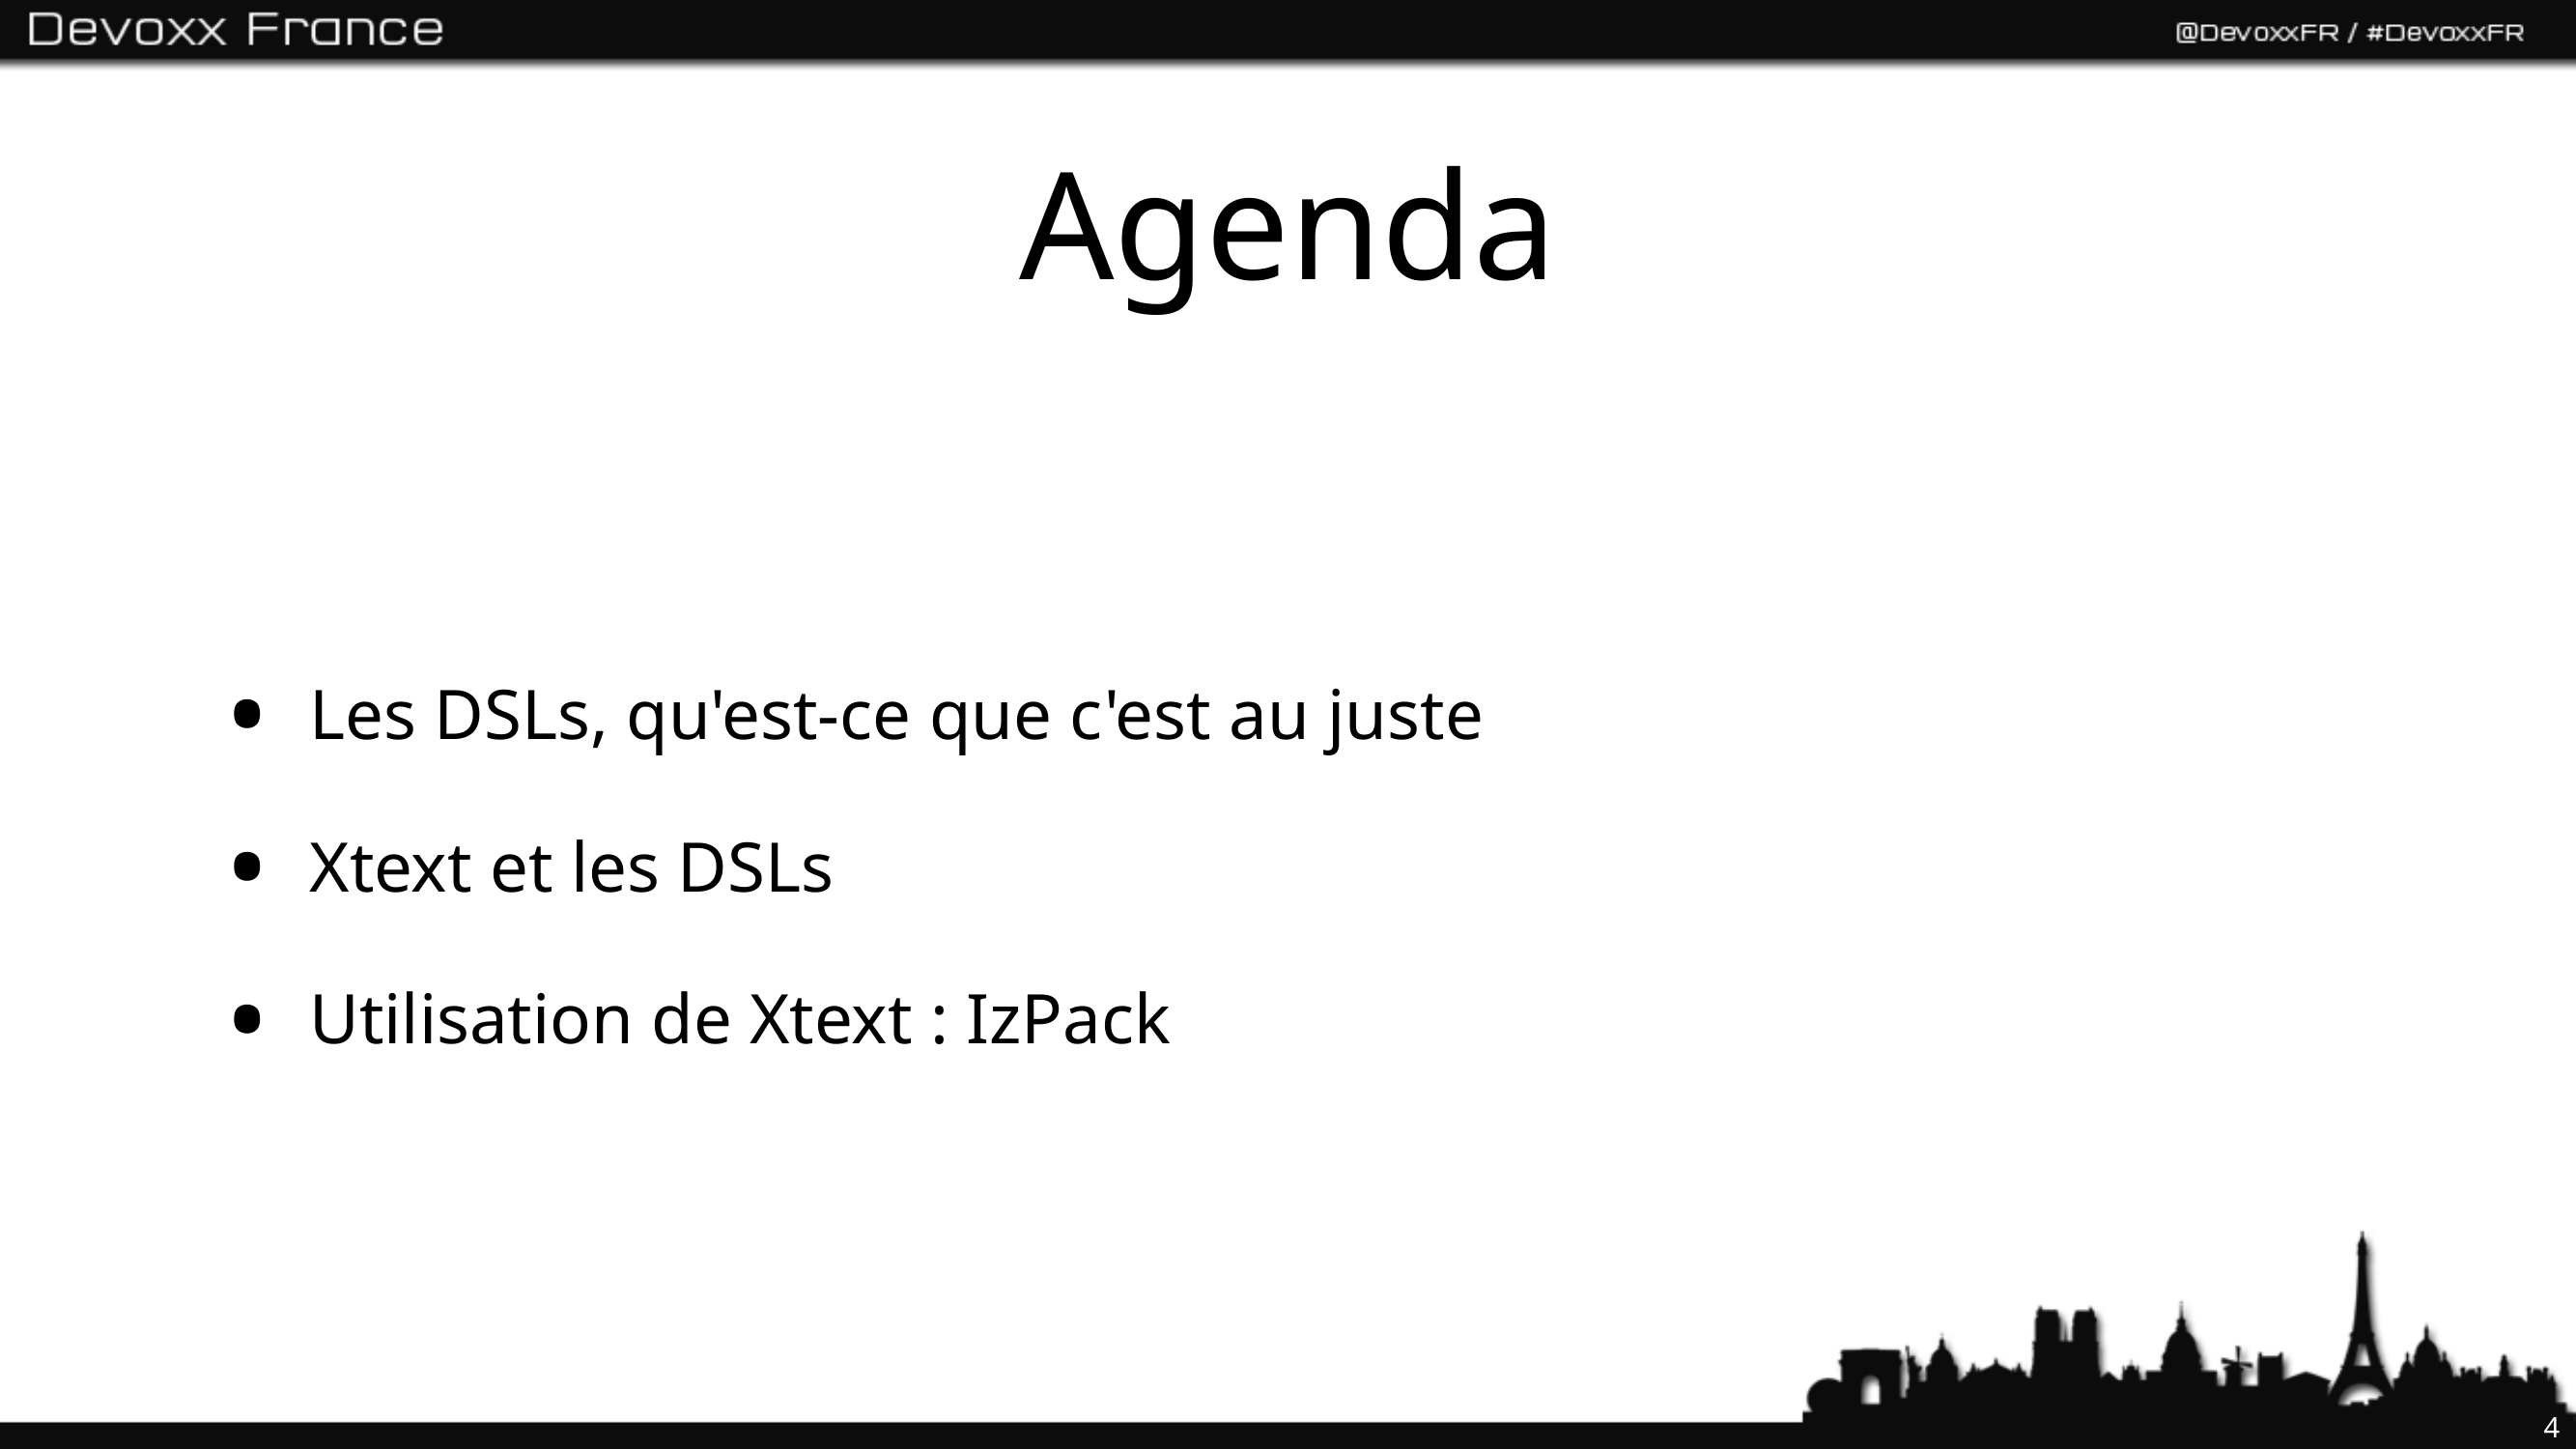

# Agenda
Les DSLs, qu'est-ce que c'est au juste
Xtext et les DSLs
Utilisation de Xtext : IzPack
4